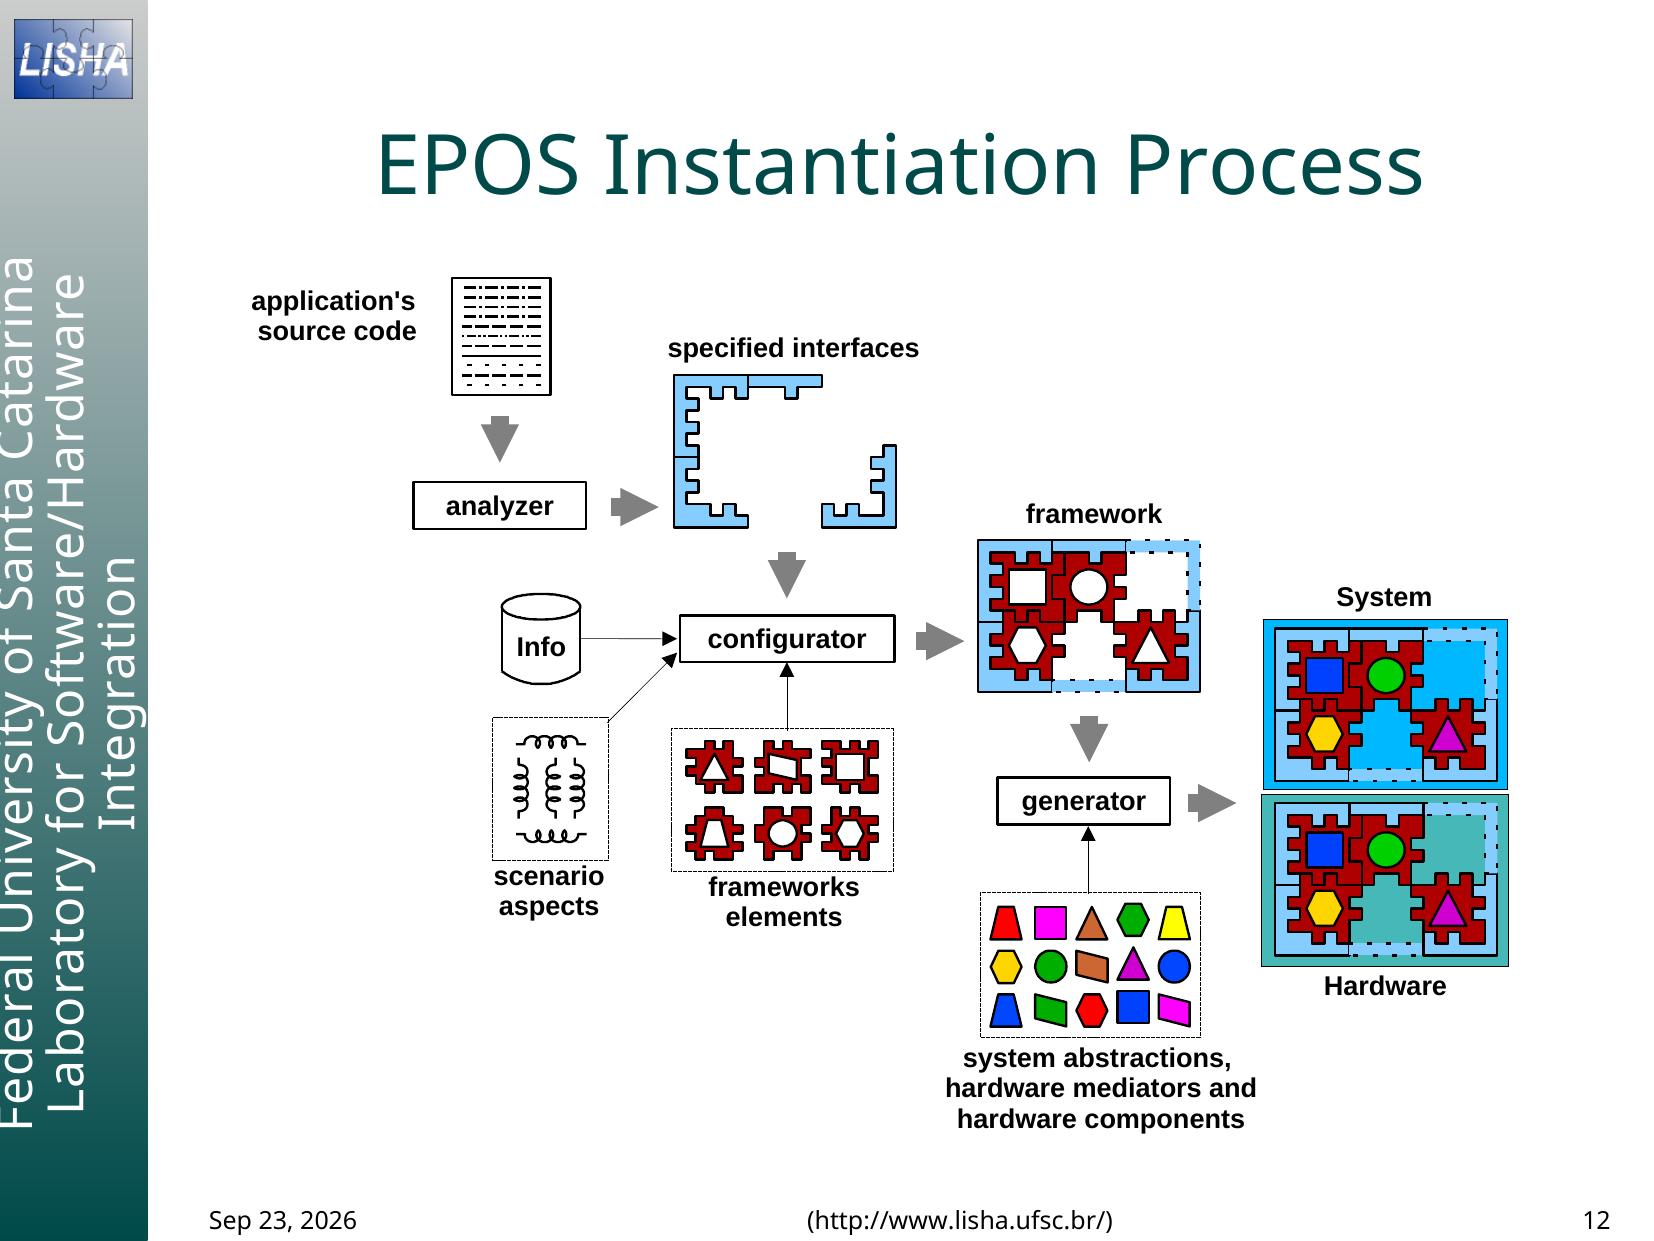

# EPOS Instantiation Process
application's
source code
specified interfaces
analyzer
framework
System
Hardware
Info
configurator
scenario
aspects
generator
frameworks
elements
system abstractions,
hardware mediators and hardware components